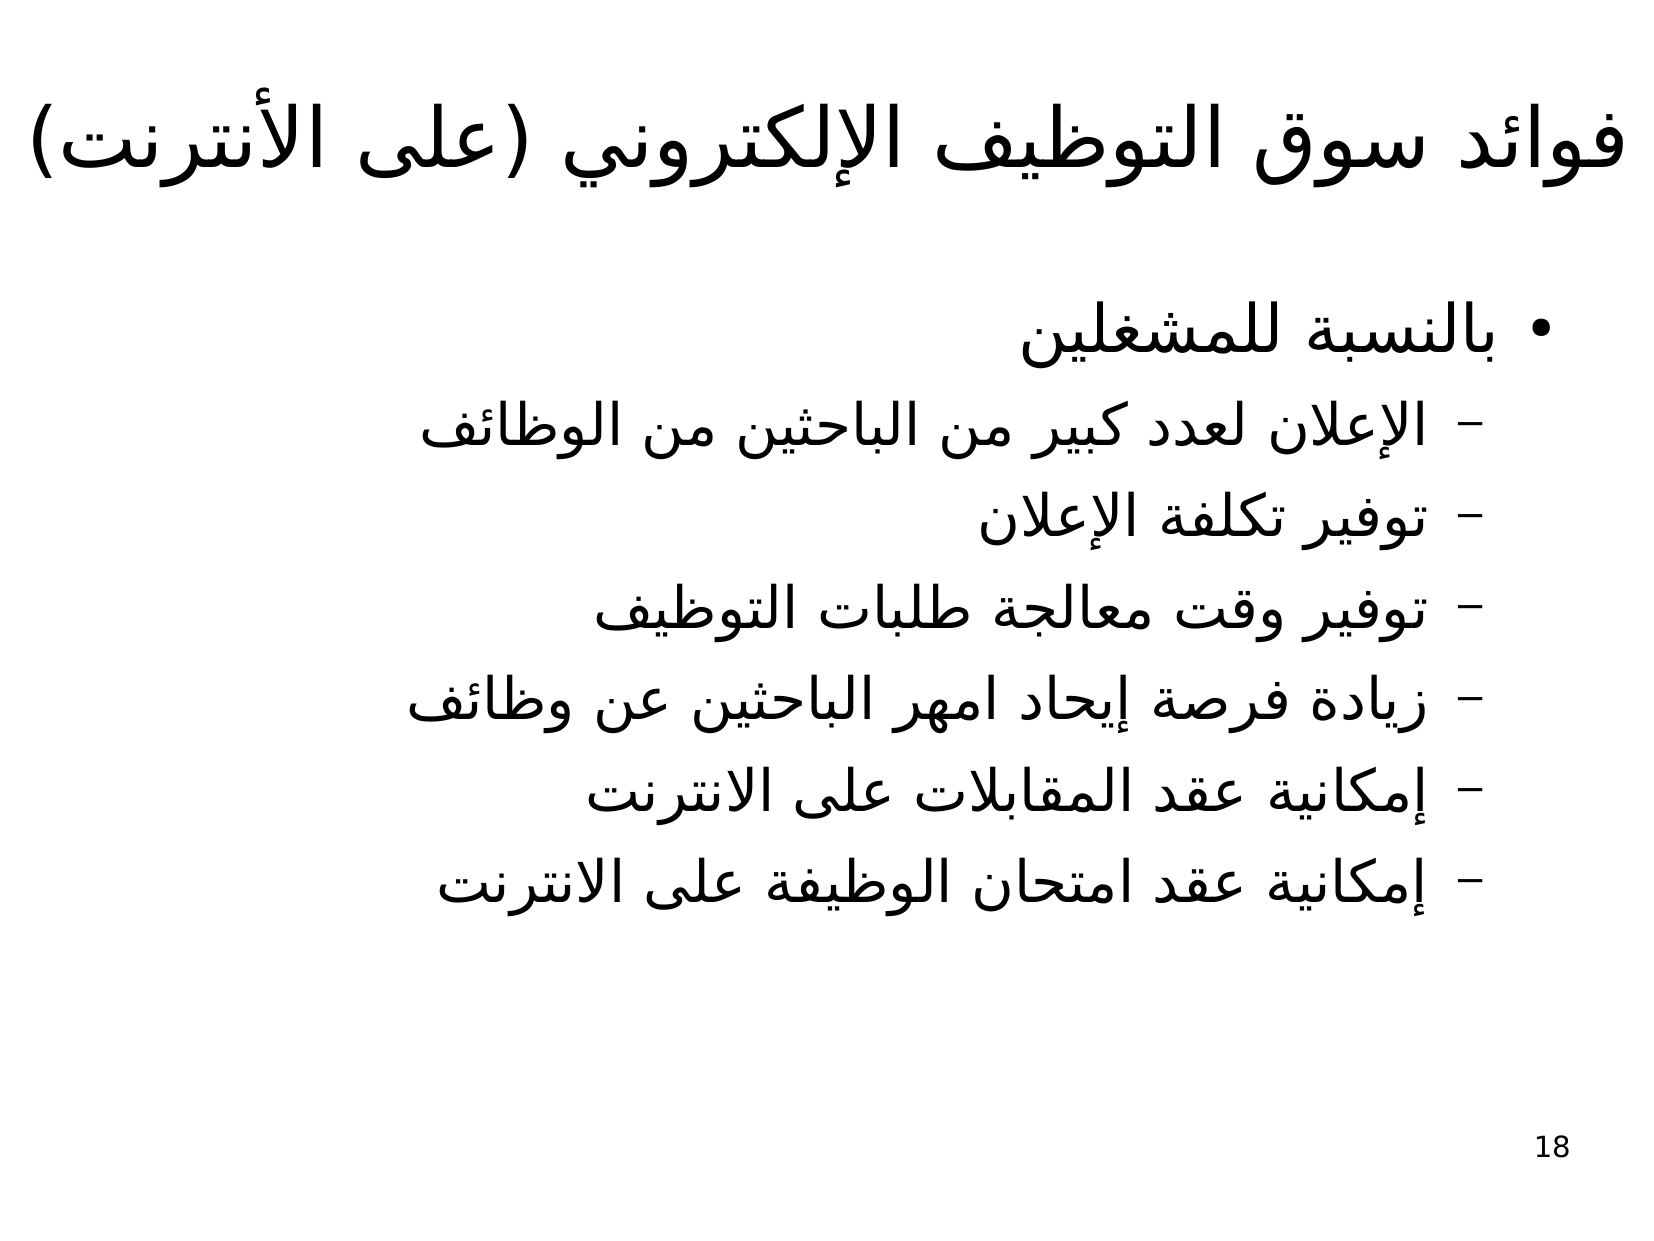

فوائد سوق التوظيف الإلكتروني (على الأنترنت)
# بالنسبة للمشغلين
الإعلان لعدد كبير من الباحثين من الوظائف
توفير تكلفة الإعلان
توفير وقت معالجة طلبات التوظيف
زيادة فرصة إيحاد امهر الباحثين عن وظائف
إمكانية عقد المقابلات على الانترنت
إمكانية عقد امتحان الوظيفة على الانترنت
18